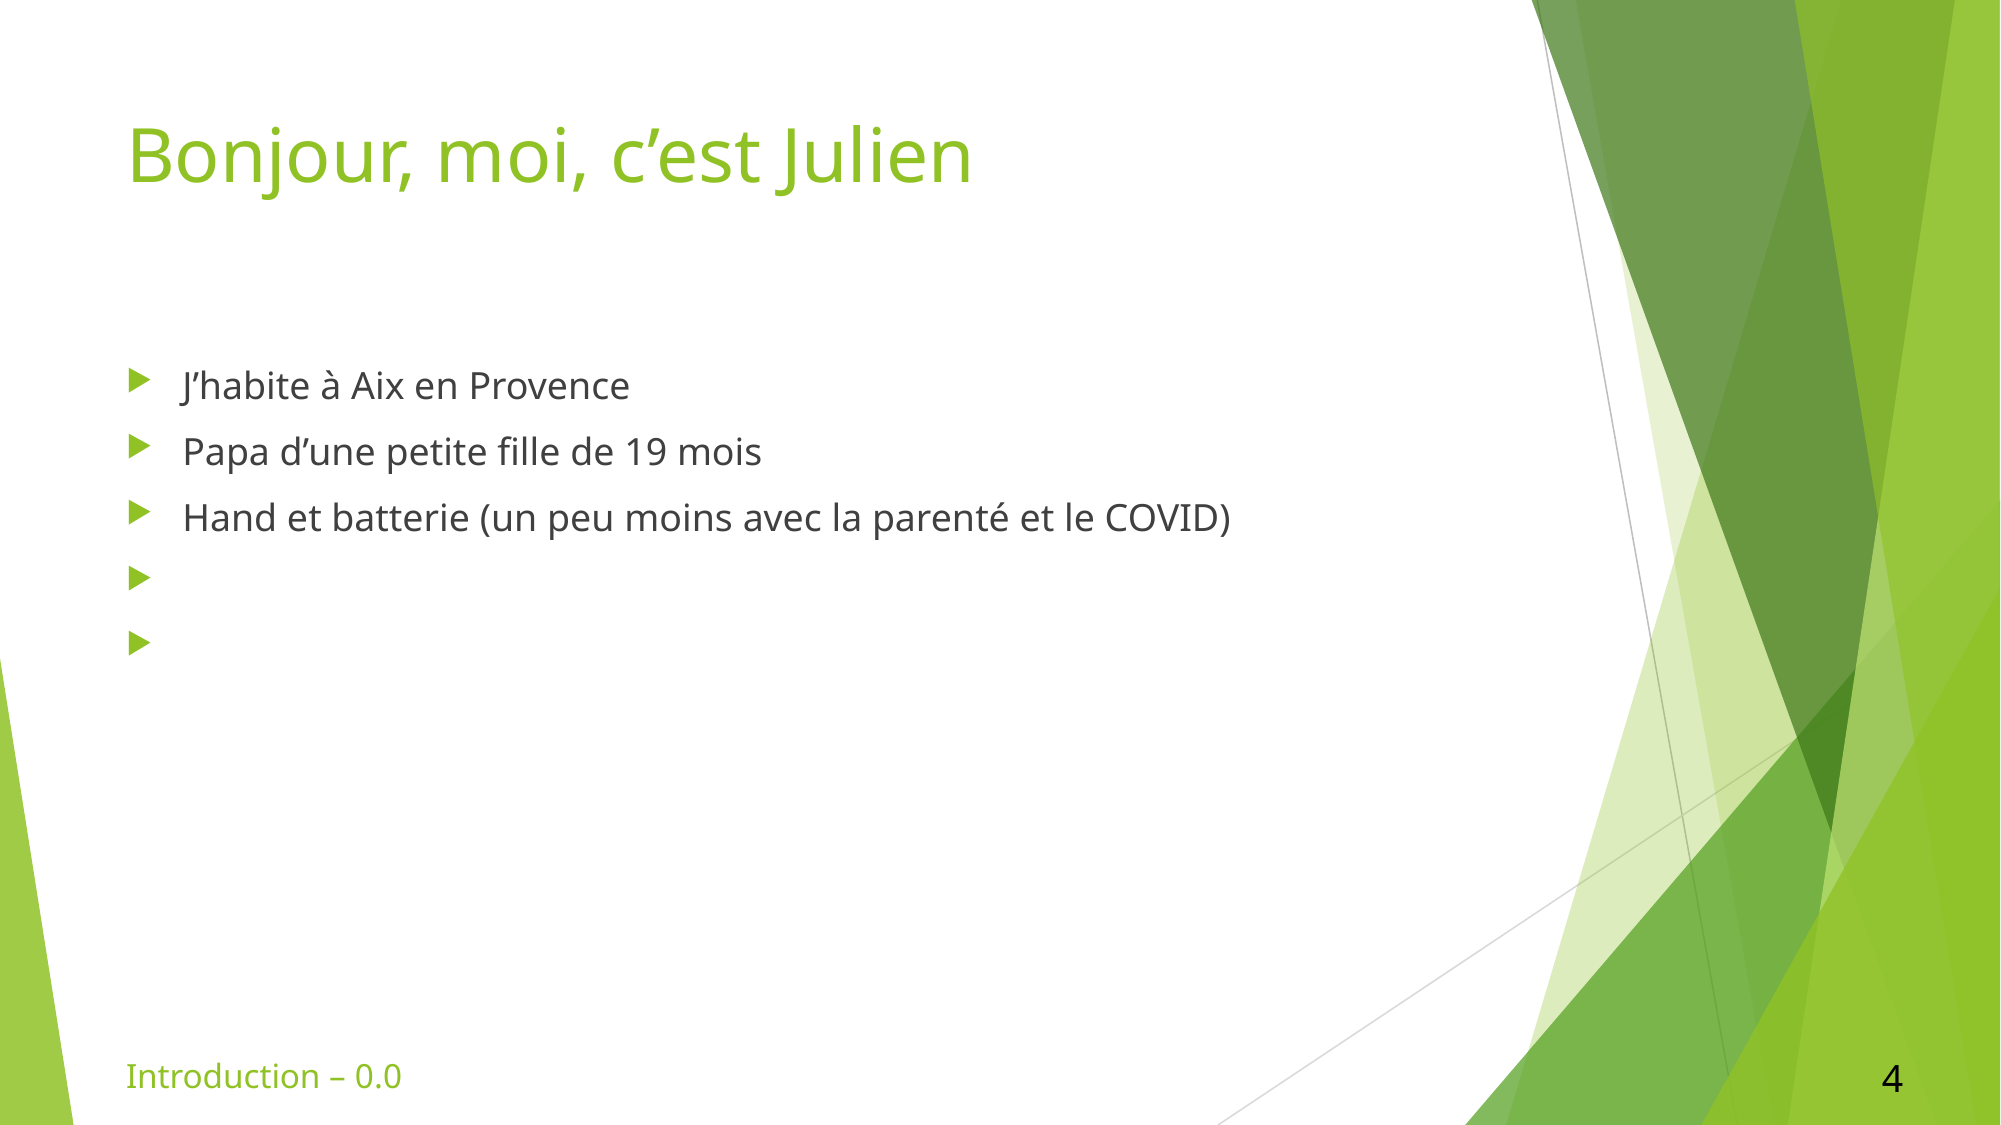

# Bonjour, moi, c’est Julien
J’habite à Aix en Provence
Papa d’une petite fille de 19 mois
Hand et batterie (un peu moins avec la parenté et le COVID)
Introduction – 0.0